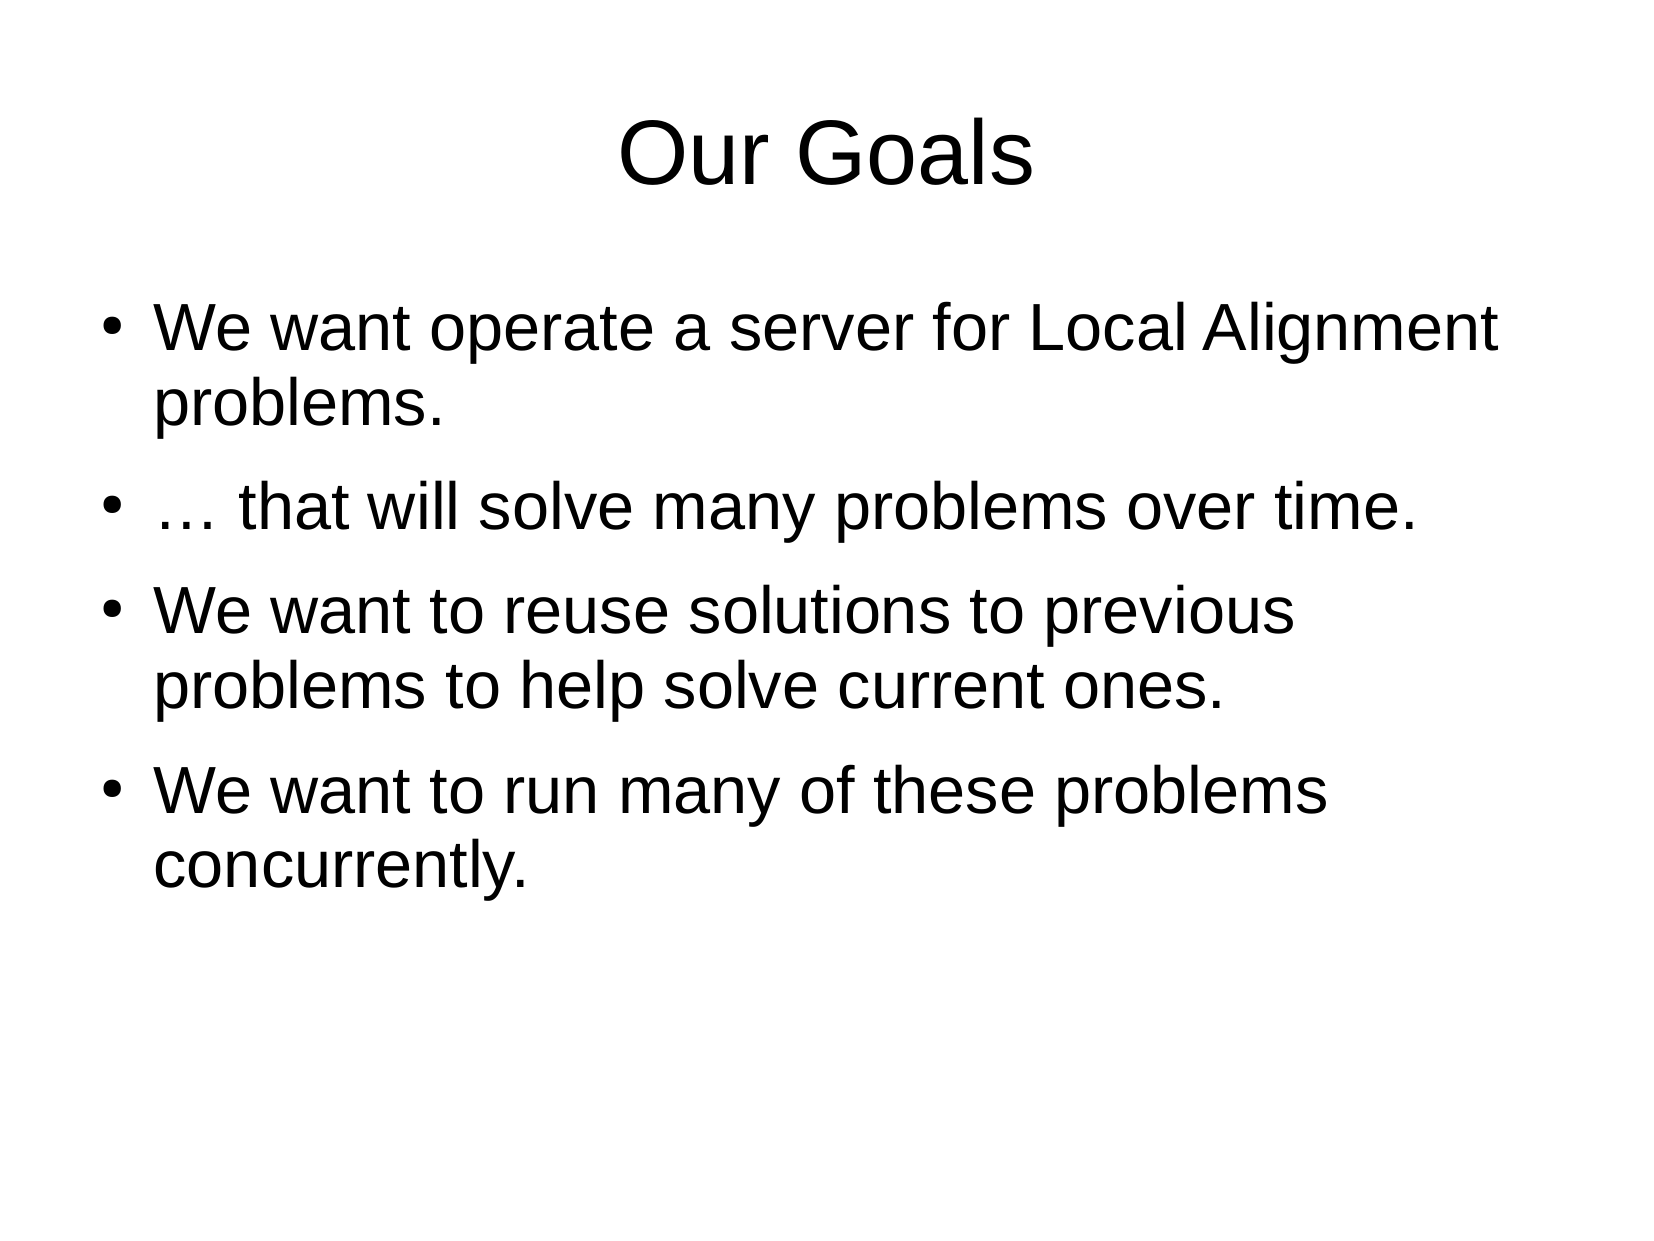

# Our Goals
We want operate a server for Local Alignment problems.
… that will solve many problems over time.
We want to reuse solutions to previous problems to help solve current ones.
We want to run many of these problems concurrently.